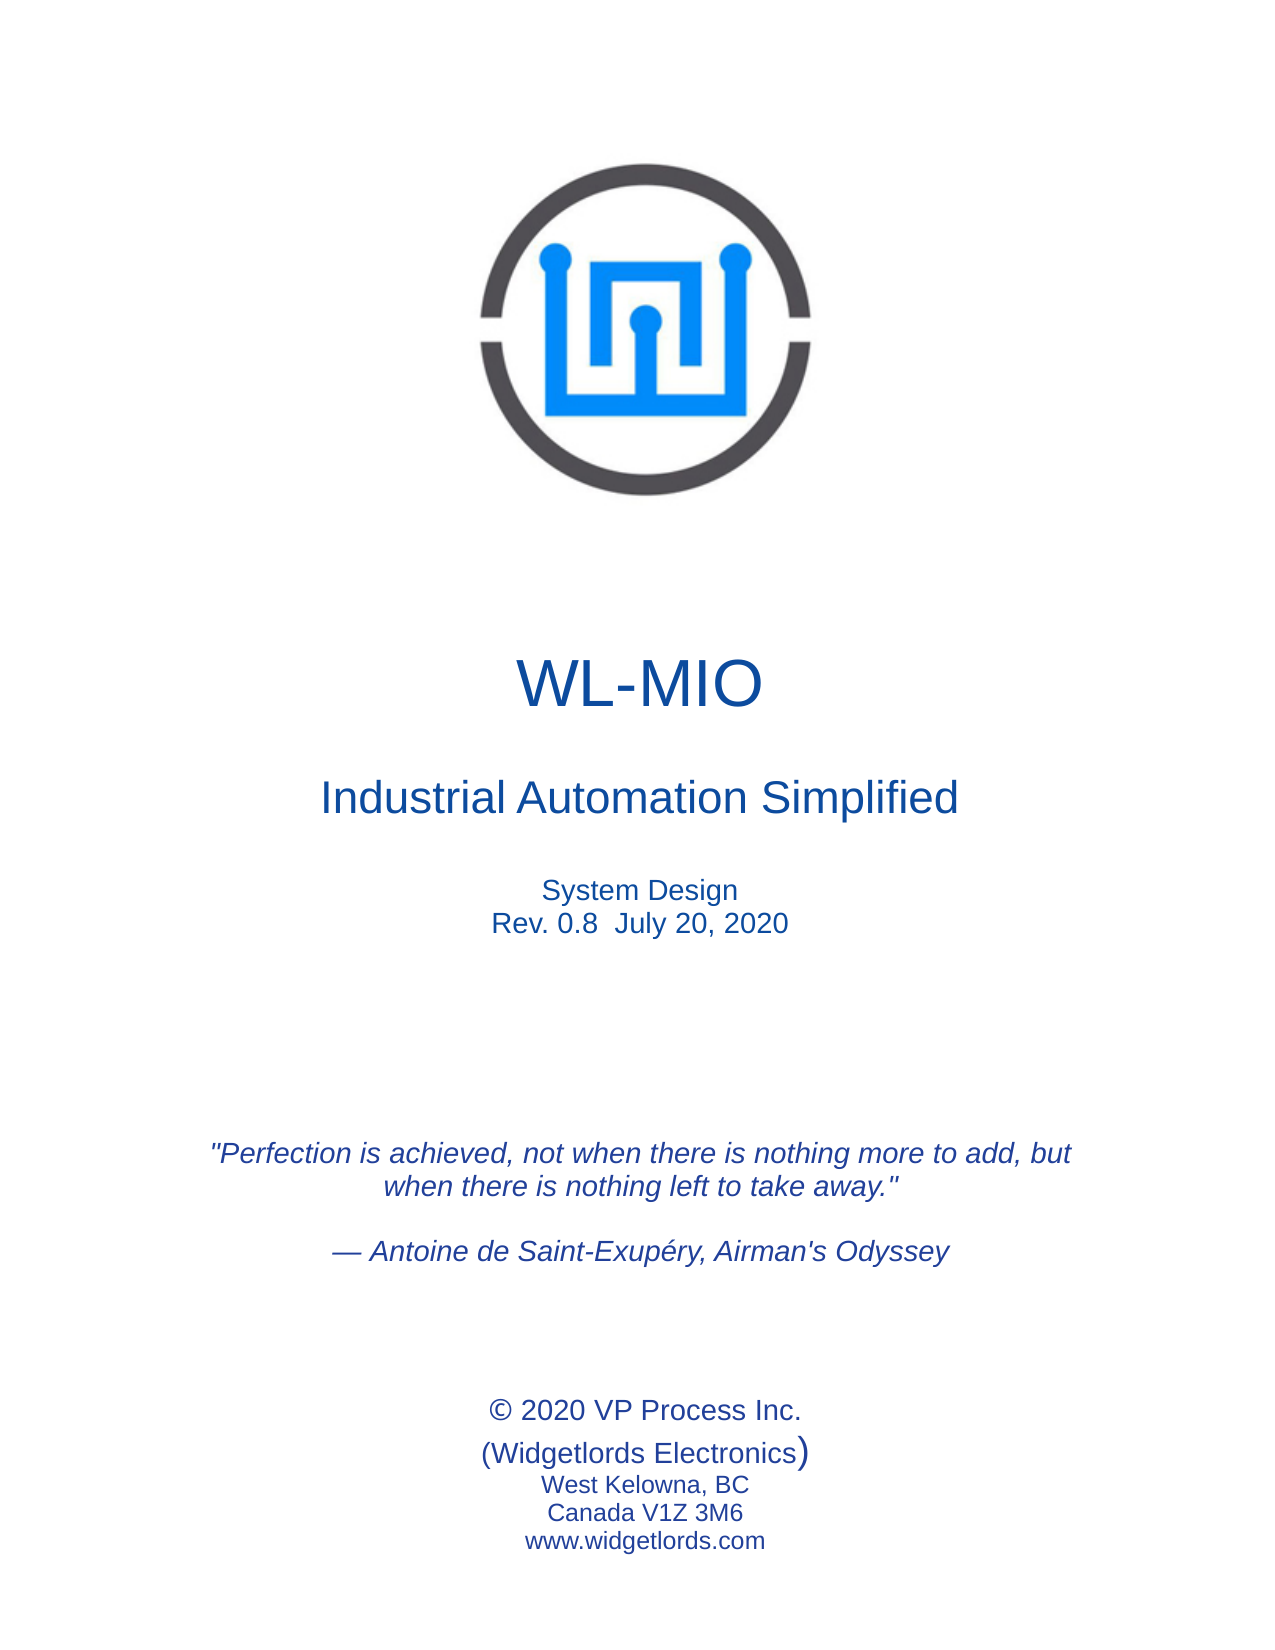

#
WL-MIO
Industrial Automation Simplified
System Design
Rev. 0.8 July 20, 2020
"Perfection is achieved, not when there is nothing more to add, but
when there is nothing left to take away."
― Antoine de Saint-Exupéry, Airman's Odyssey
© 2020 VP Process Inc.
(Widgetlords Electronics)
West Kelowna, BC
Canada V1Z 3M6
www.widgetlords.com